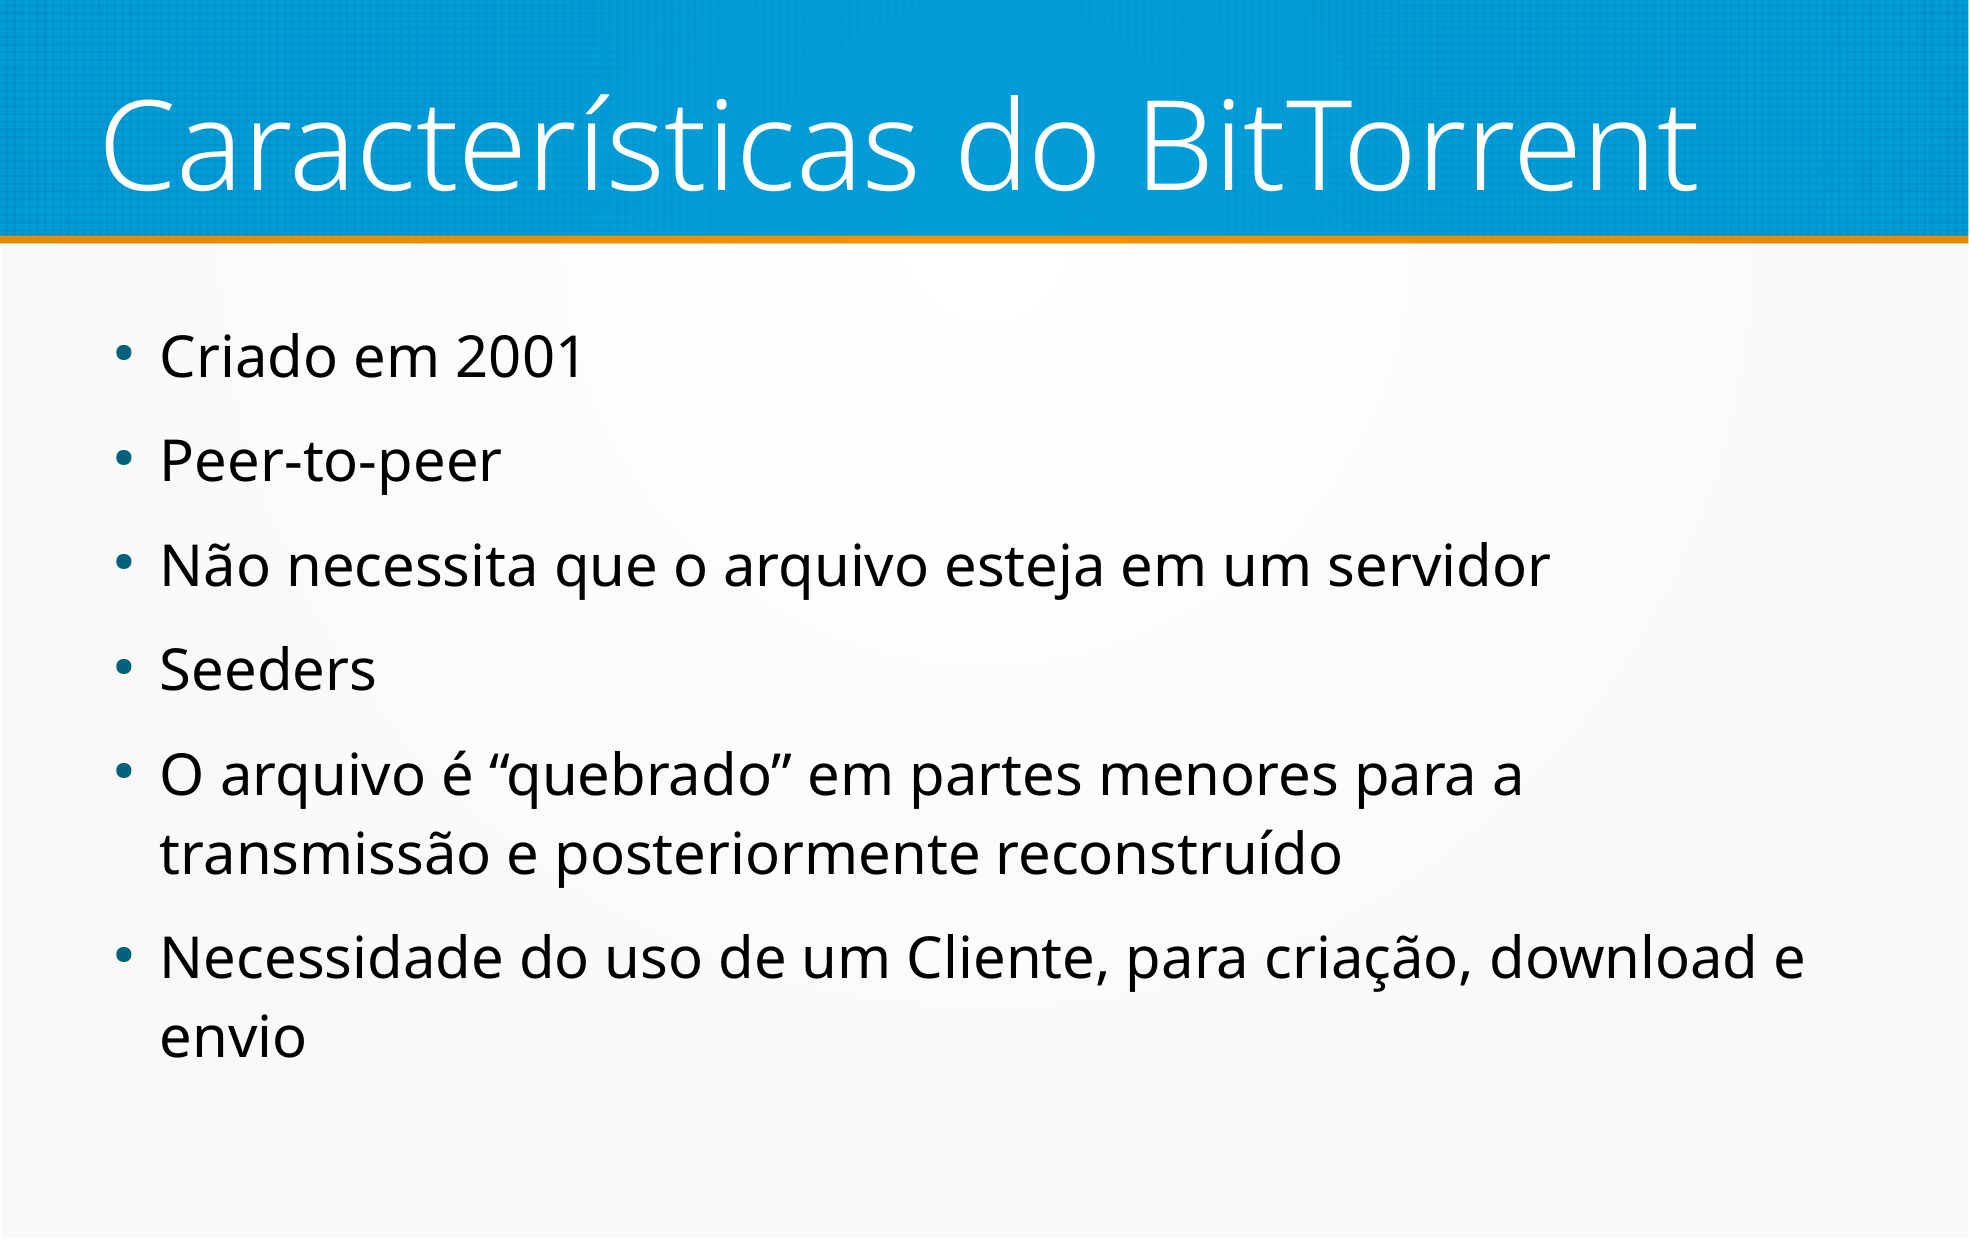

# Características do BitTorrent
Criado em 2001
Peer-to-peer
Não necessita que o arquivo esteja em um servidor
Seeders
O arquivo é “quebrado” em partes menores para a transmissão e posteriormente reconstruído
Necessidade do uso de um Cliente, para criação, download e envio